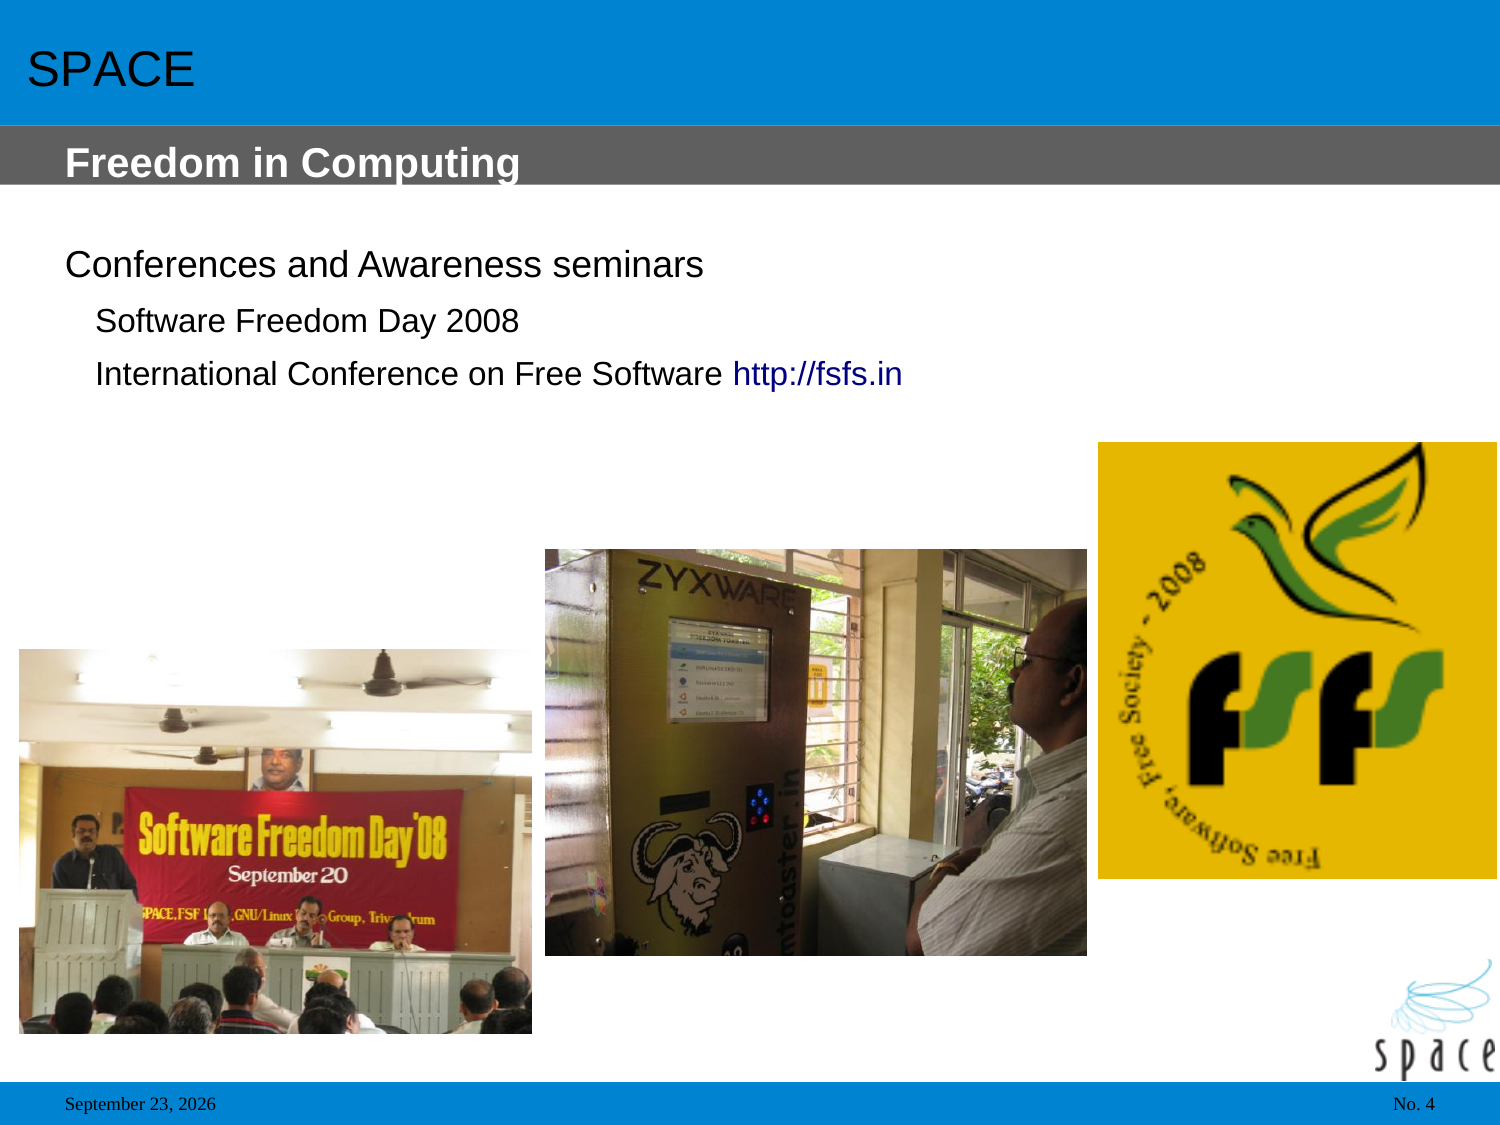

# Freedom in Computing
Conferences and Awareness seminars
Software Freedom Day 2008
International Conference on Free Software http://fsfs.in
4